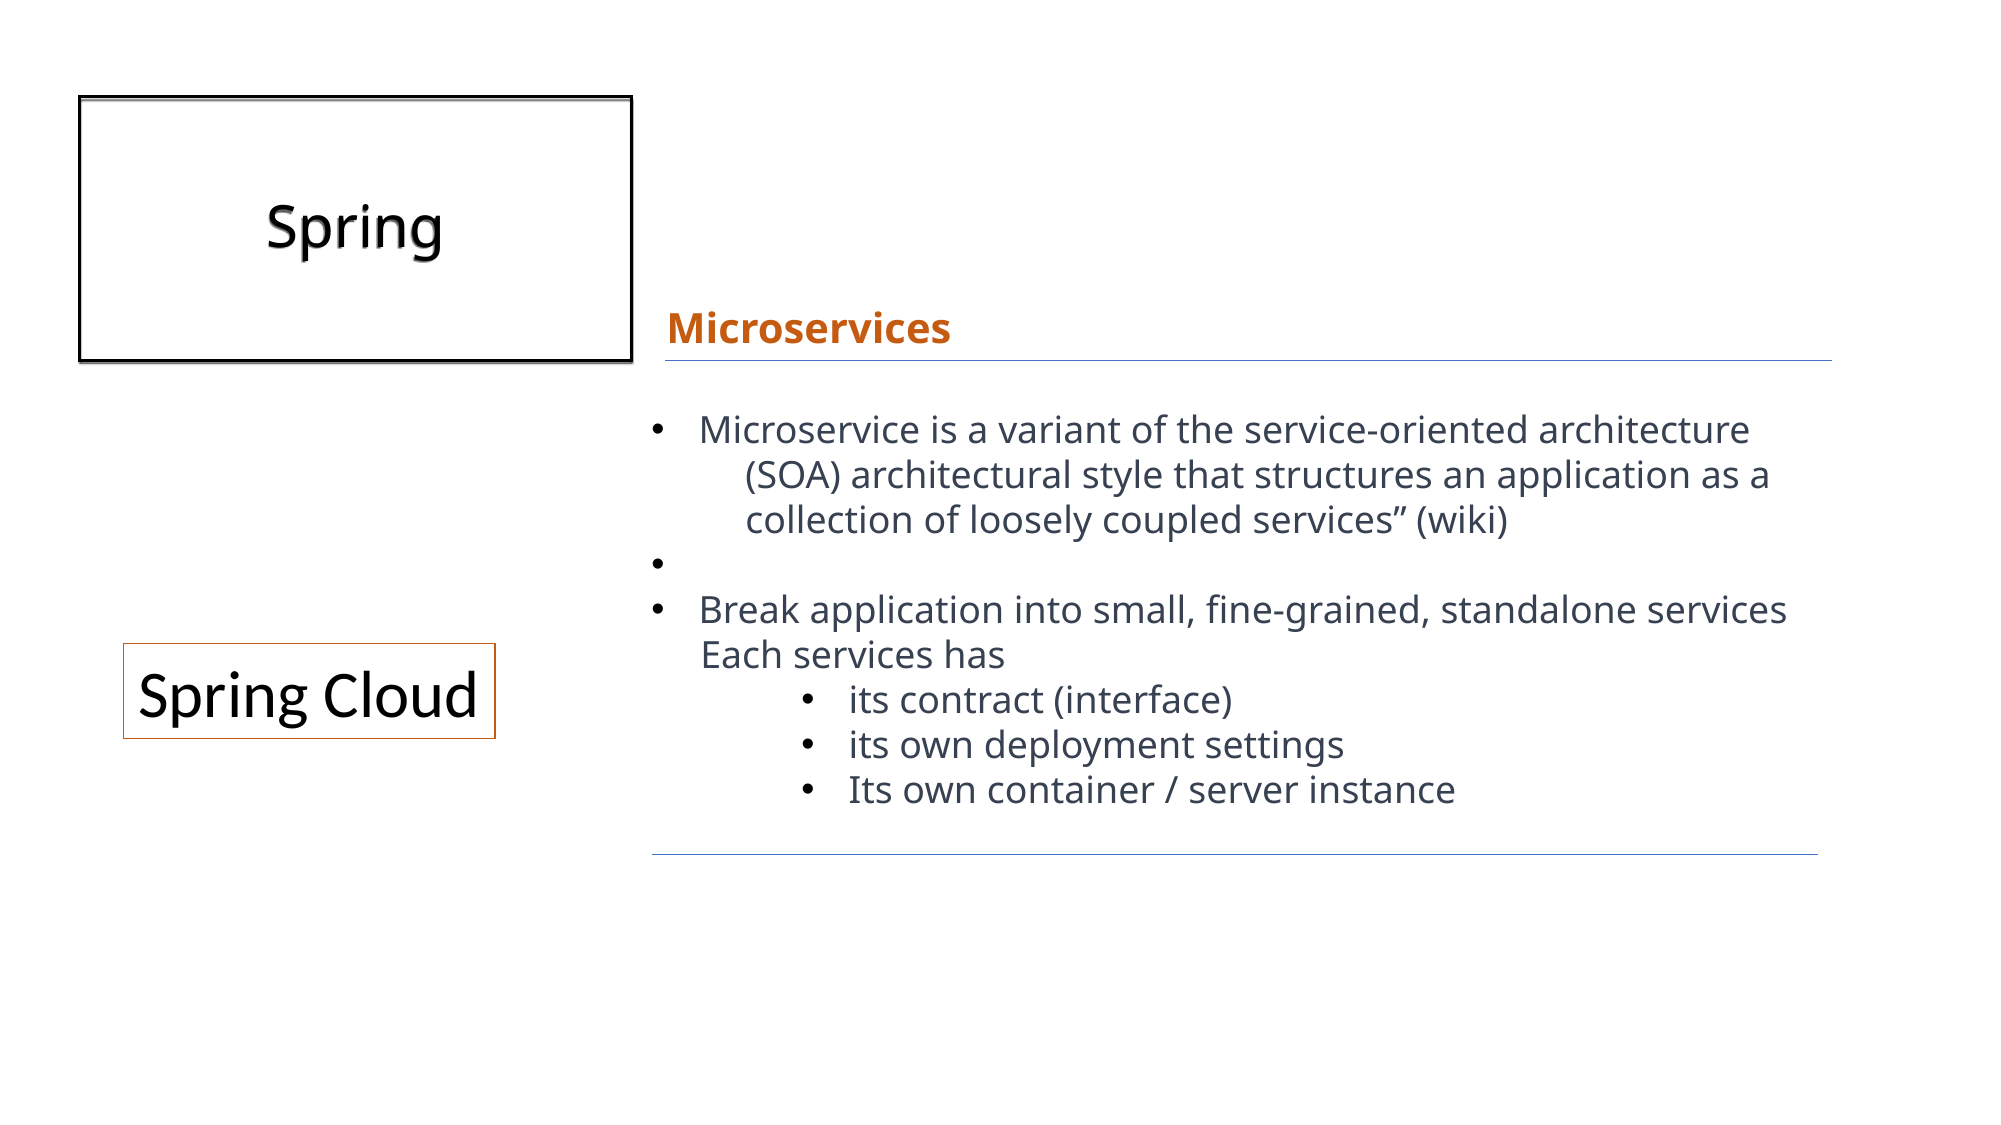

# Spring
Microservices
Microservice is a variant of the service-oriented architecture (SOA) architectural style that structures an application as a collection of loosely coupled services” (wiki)
Break application into small, fine-grained, standalone services
 Each services has
its contract (interface)
its own deployment settings
Its own container / server instance
Spring Cloud